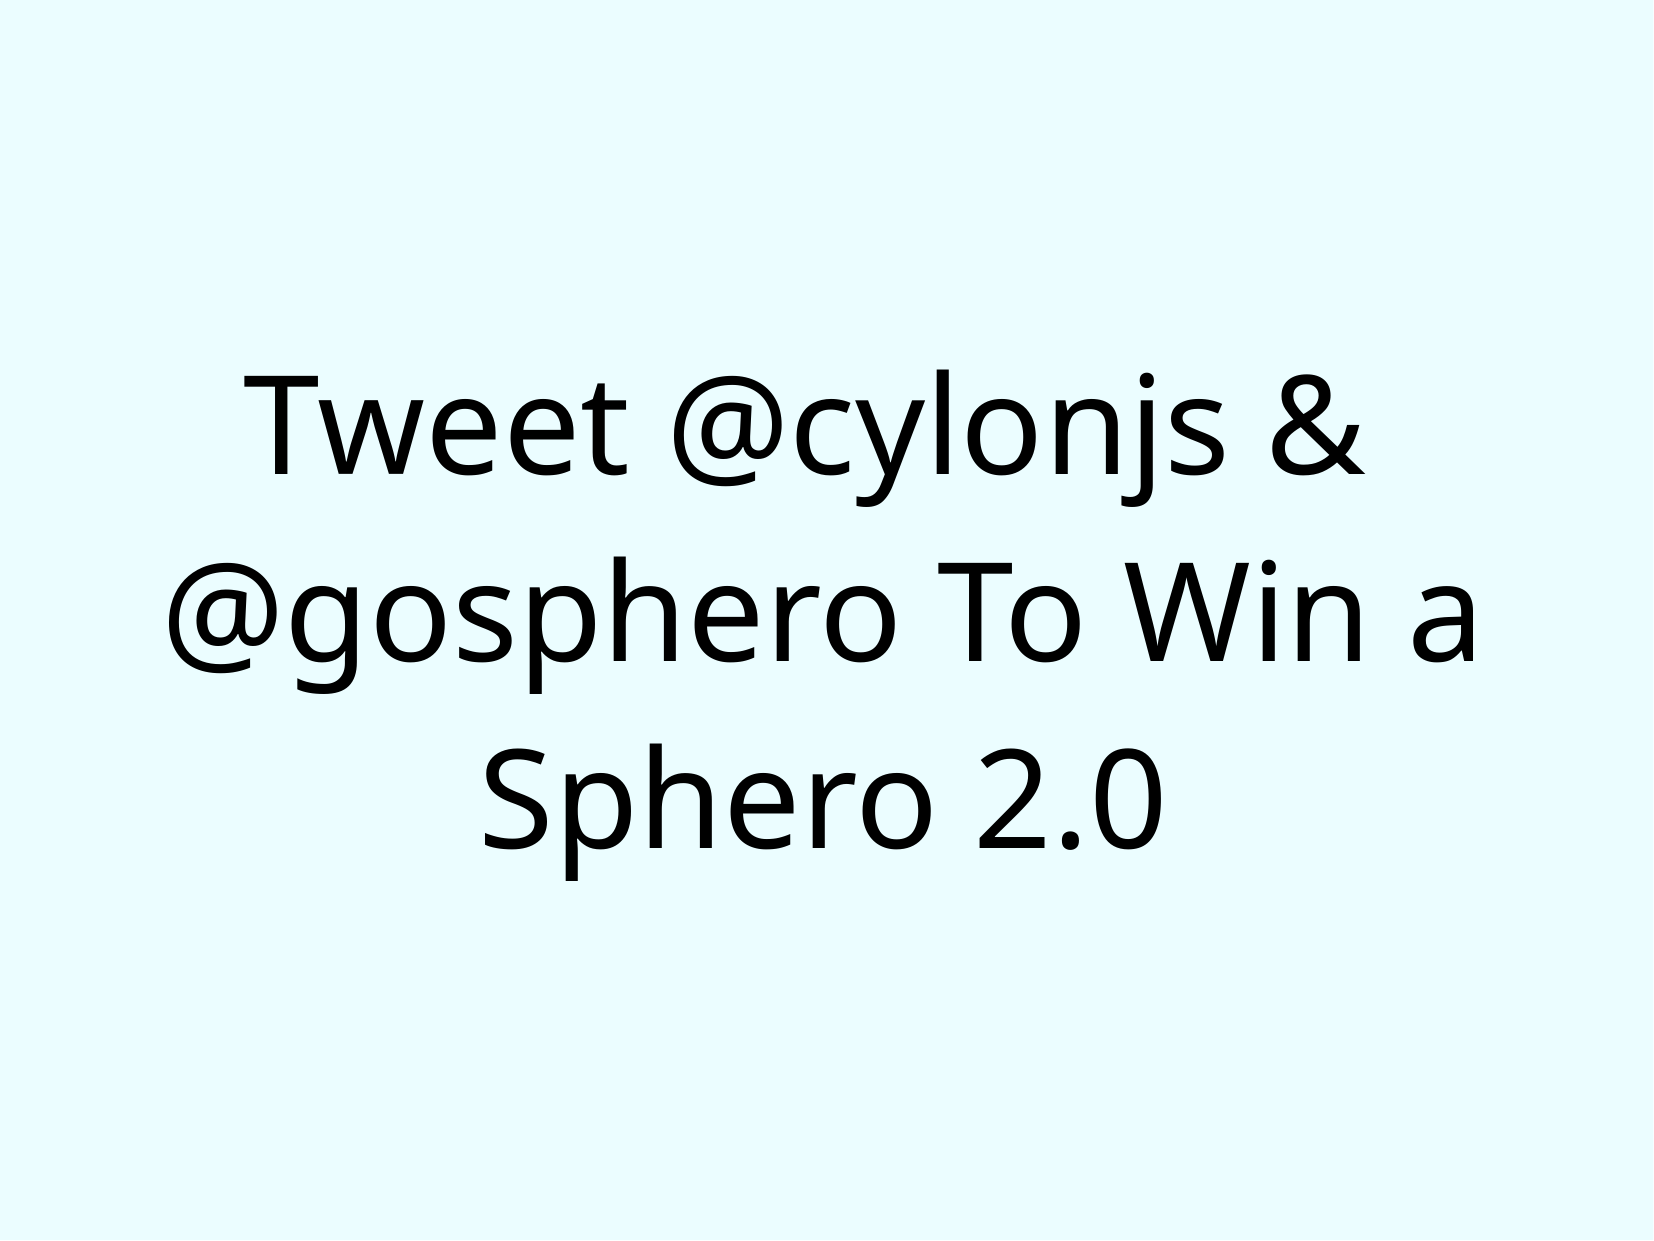

Tweet @cylonjs &
@gosphero To Win a
Sphero 2.0